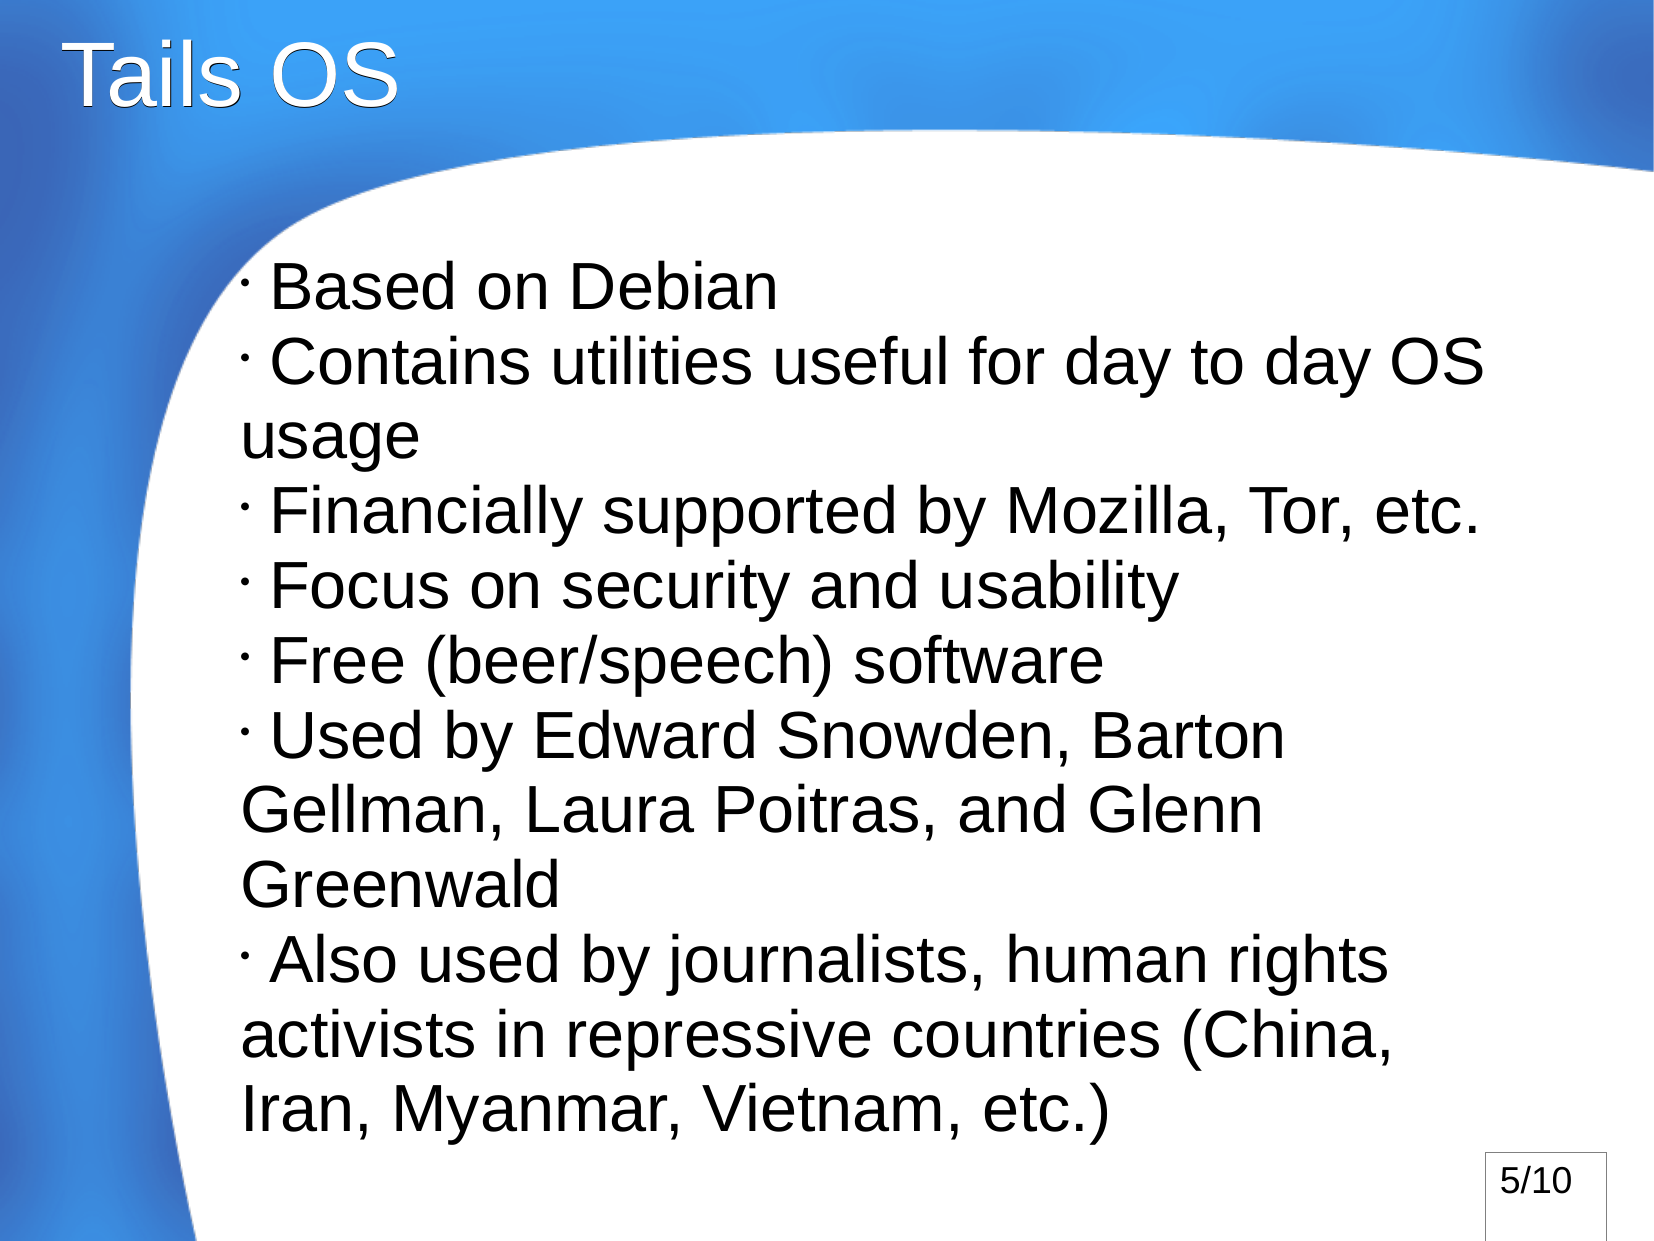

# Tails OS
 Based on Debian
 Contains utilities useful for day to day OS usage
 Financially supported by Mozilla, Tor, etc.
 Focus on security and usability
 Free (beer/speech) software
 Used by Edward Snowden, Barton Gellman, Laura Poitras, and Glenn Greenwald
 Also used by journalists, human rights activists in repressive countries (China, Iran, Myanmar, Vietnam, etc.)